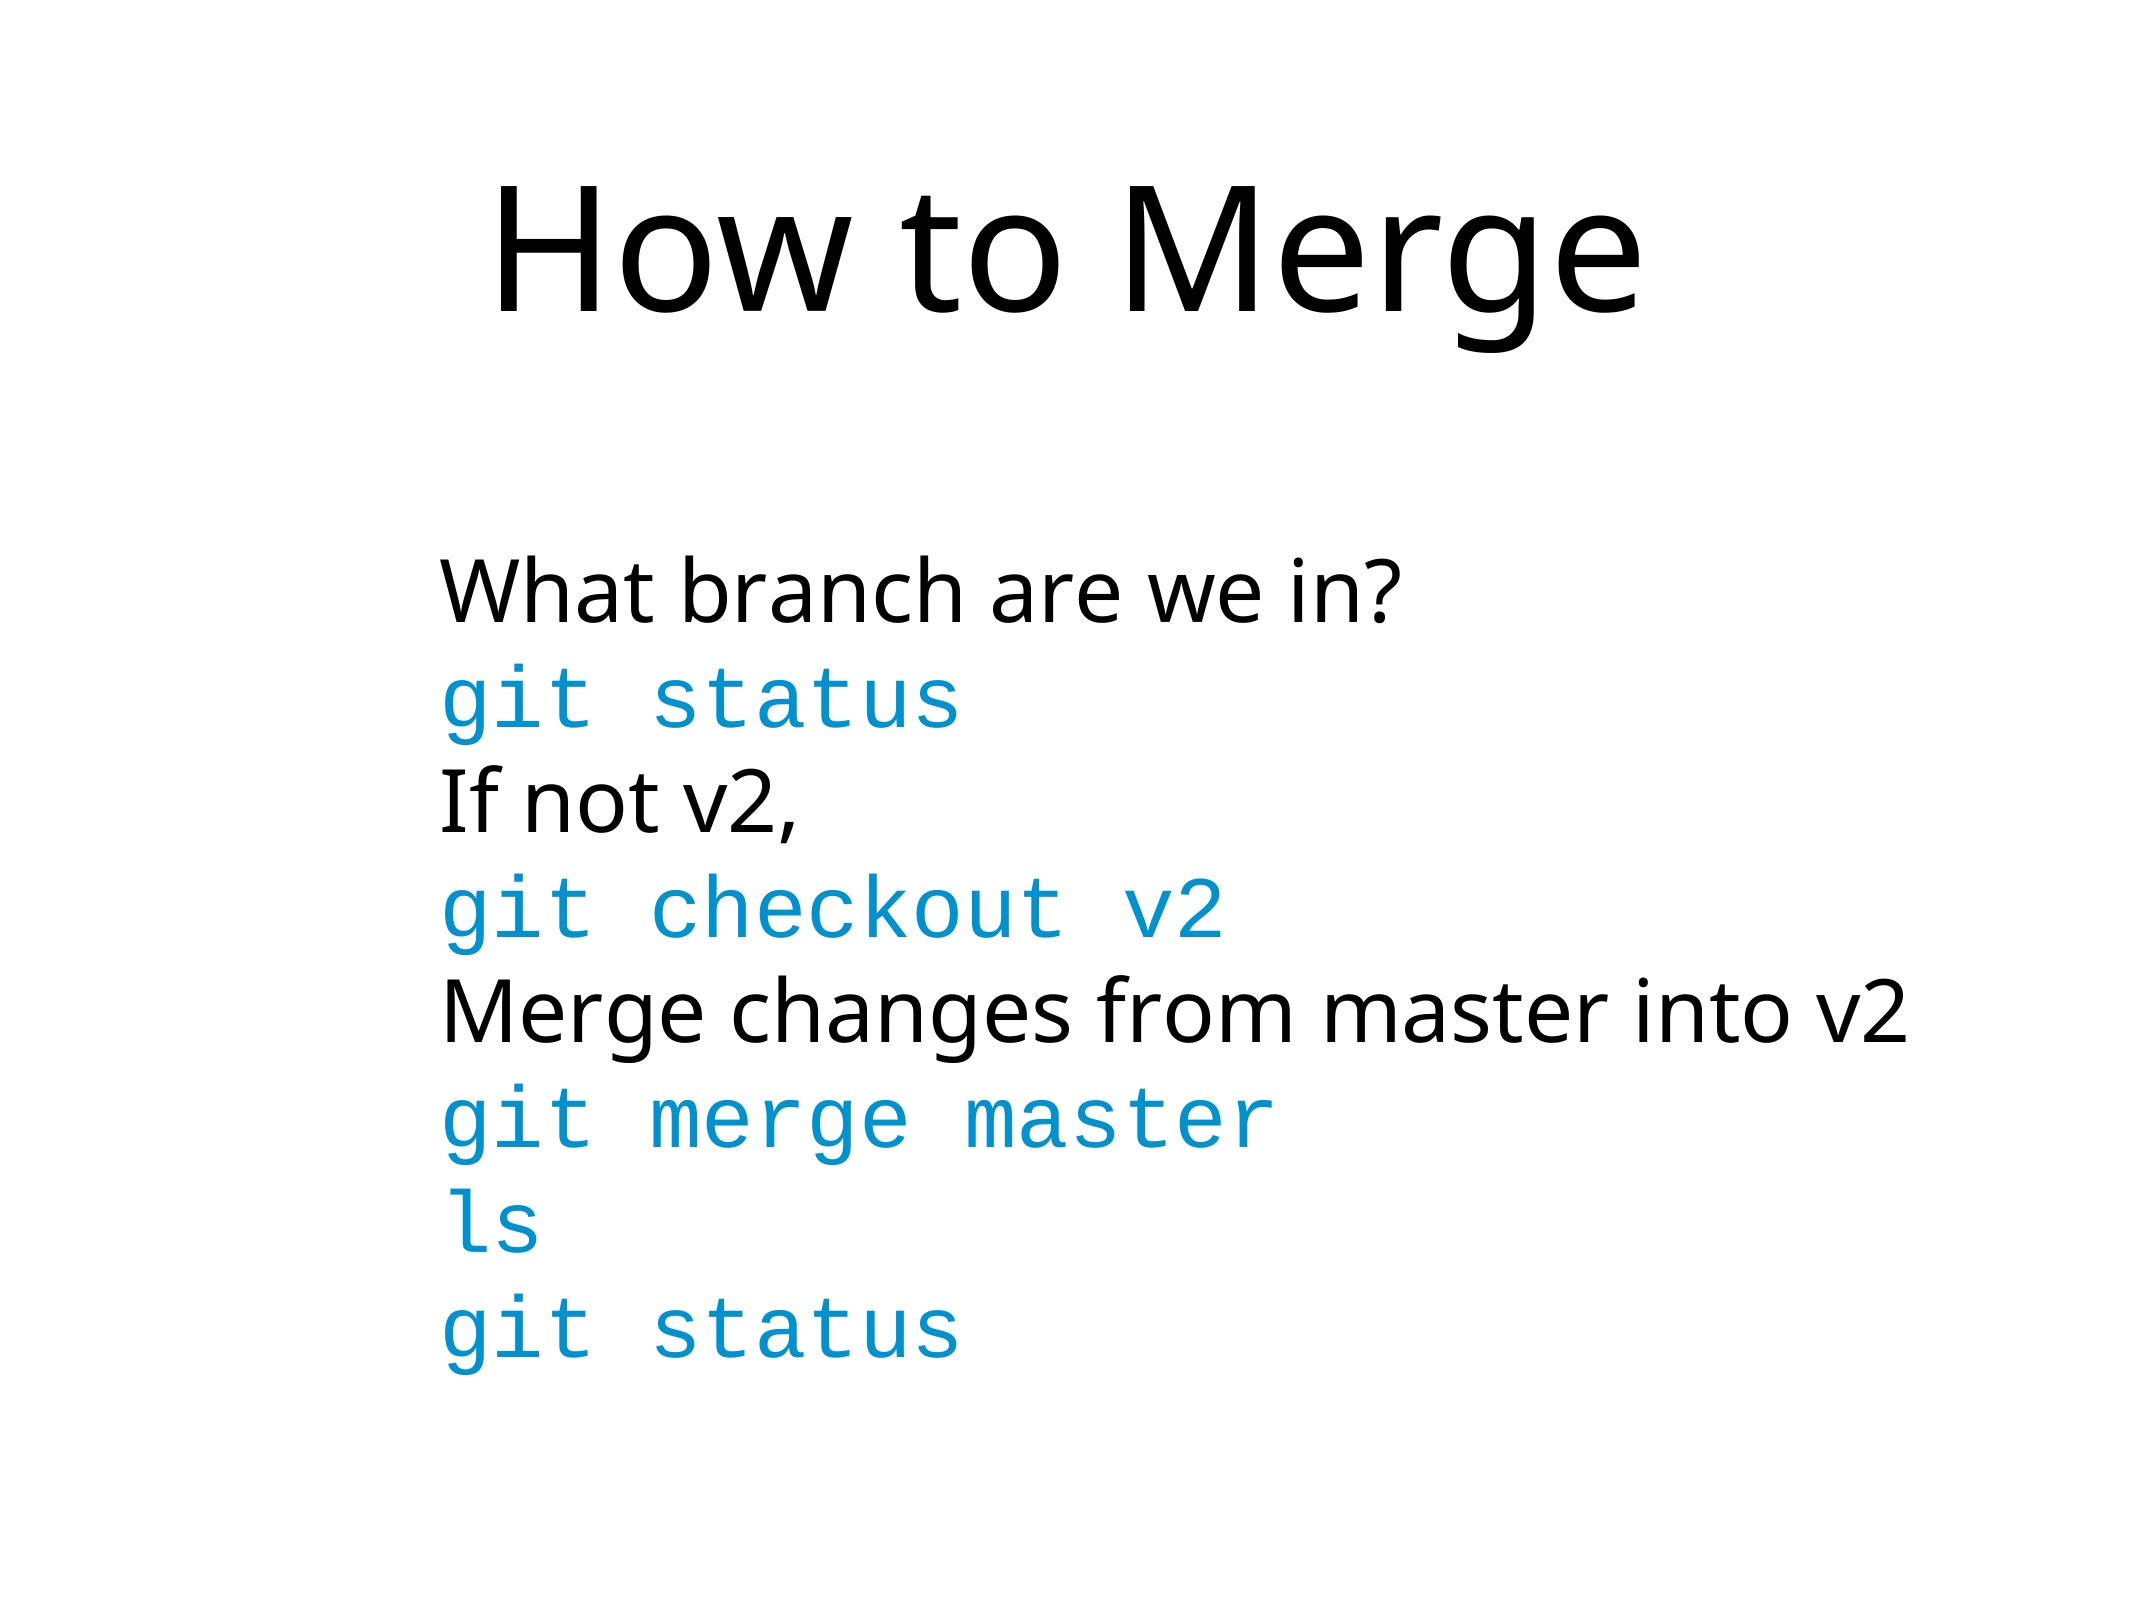

# How to Merge
What branch are we in?
git status
If not v2,
git checkout v2
Merge changes from master into v2
git merge master
ls
git status